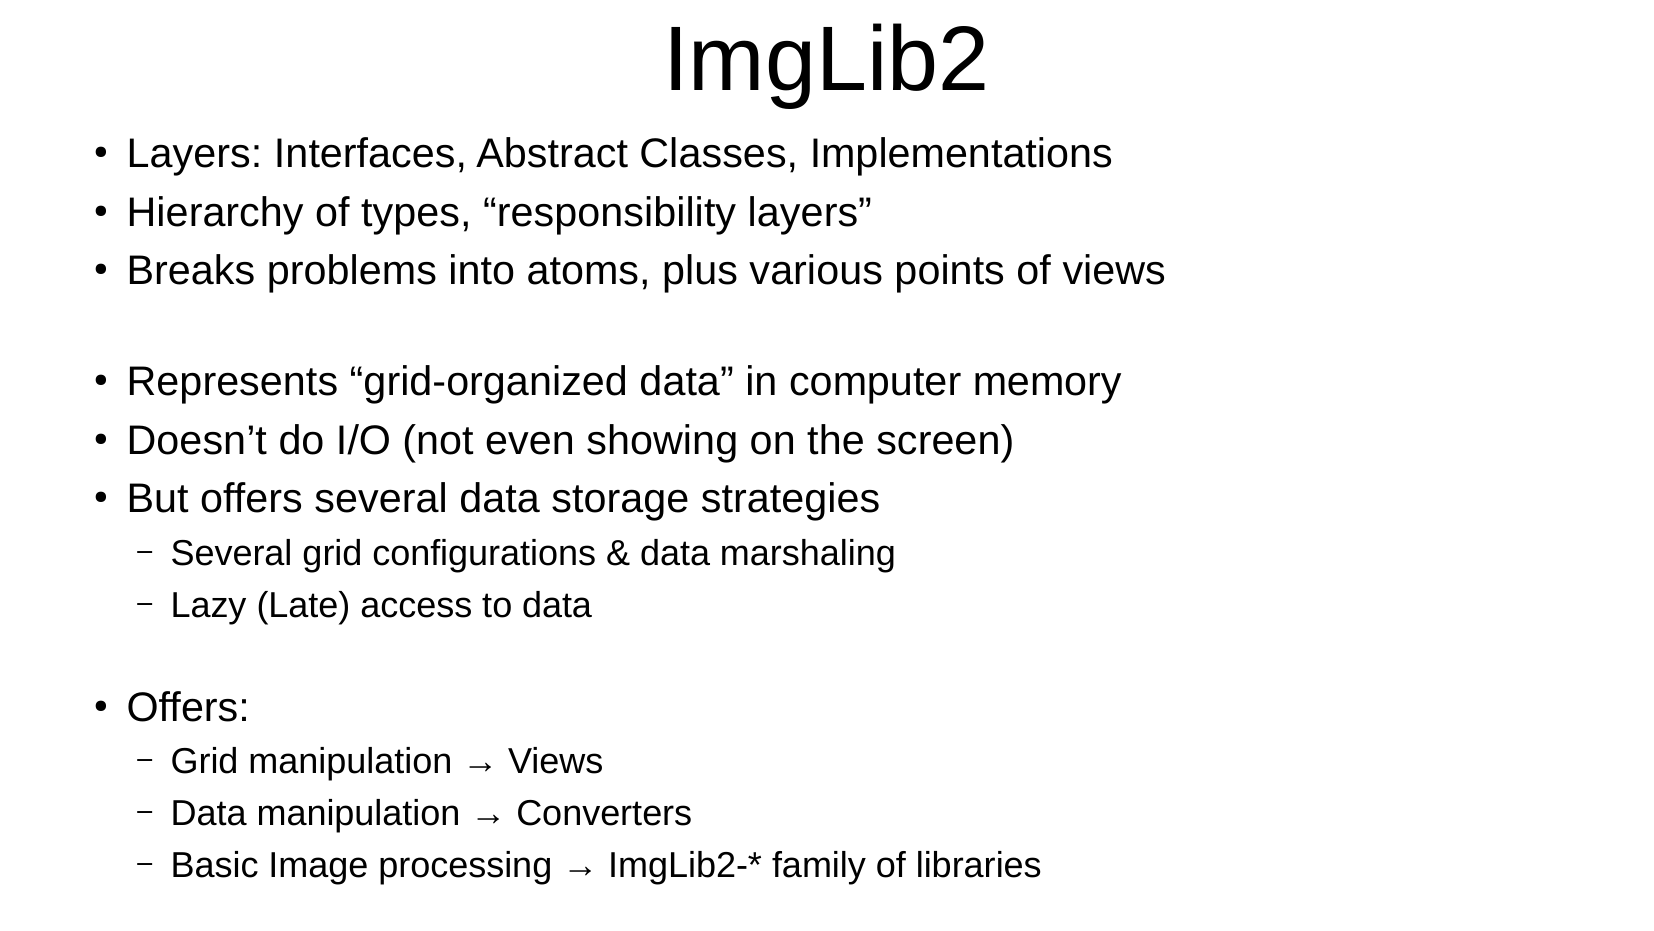

# ImgLib2
Layers: Interfaces, Abstract Classes, Implementations
Hierarchy of types, “responsibility layers”
Breaks problems into atoms, plus various points of views
Represents “grid-organized data” in computer memory
Doesn’t do I/O (not even showing on the screen)
But offers several data storage strategies
Several grid configurations & data marshaling
Lazy (Late) access to data
Offers:
Grid manipulation → Views
Data manipulation → Converters
Basic Image processing → ImgLib2-* family of libraries